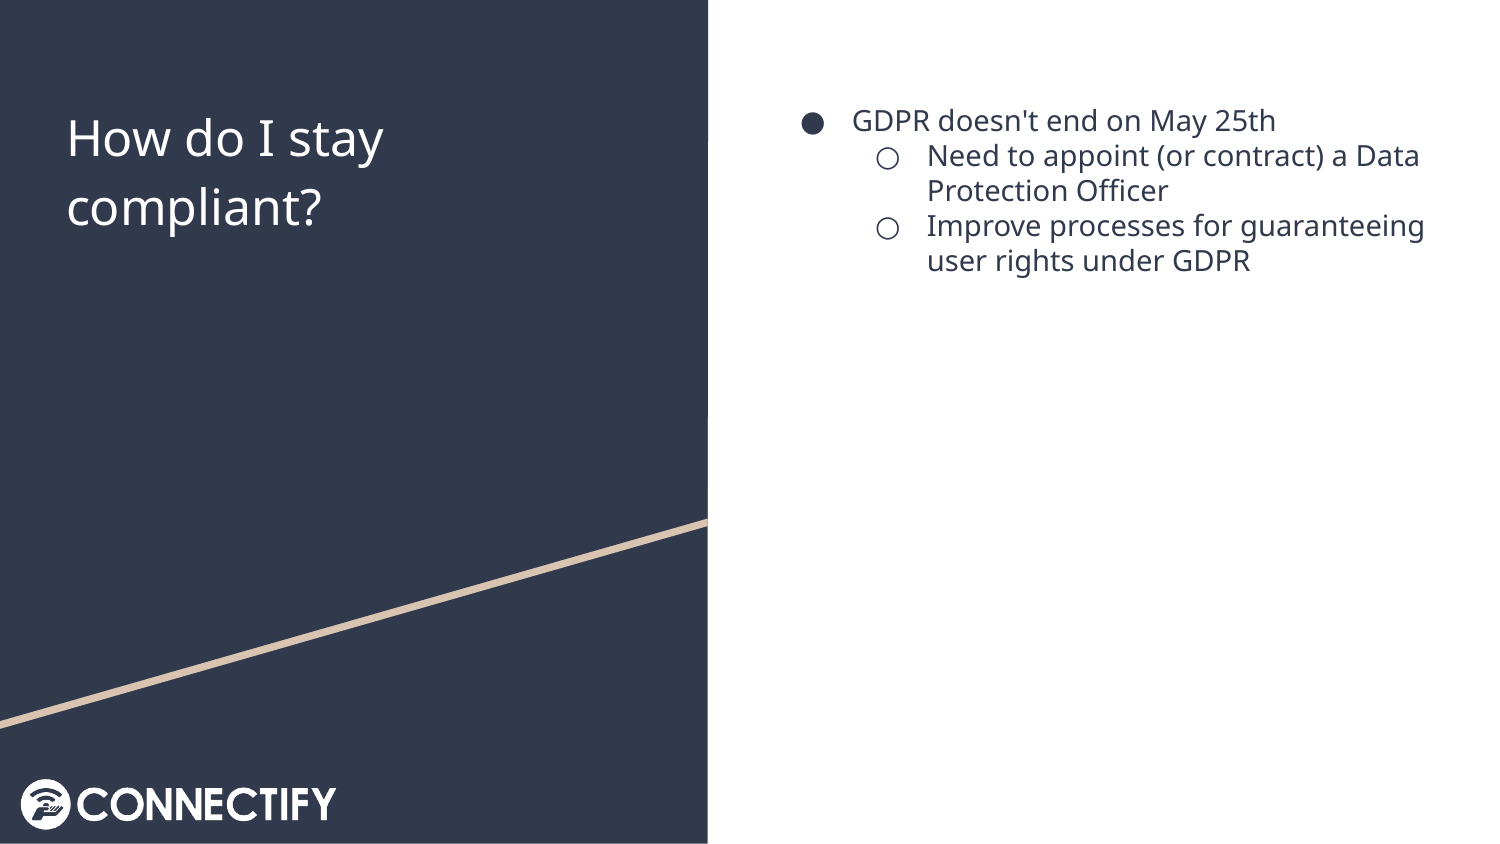

# How do I stay compliant?
GDPR doesn't end on May 25th
Need to appoint (or contract) a Data Protection Officer
Improve processes for guaranteeing user rights under GDPR